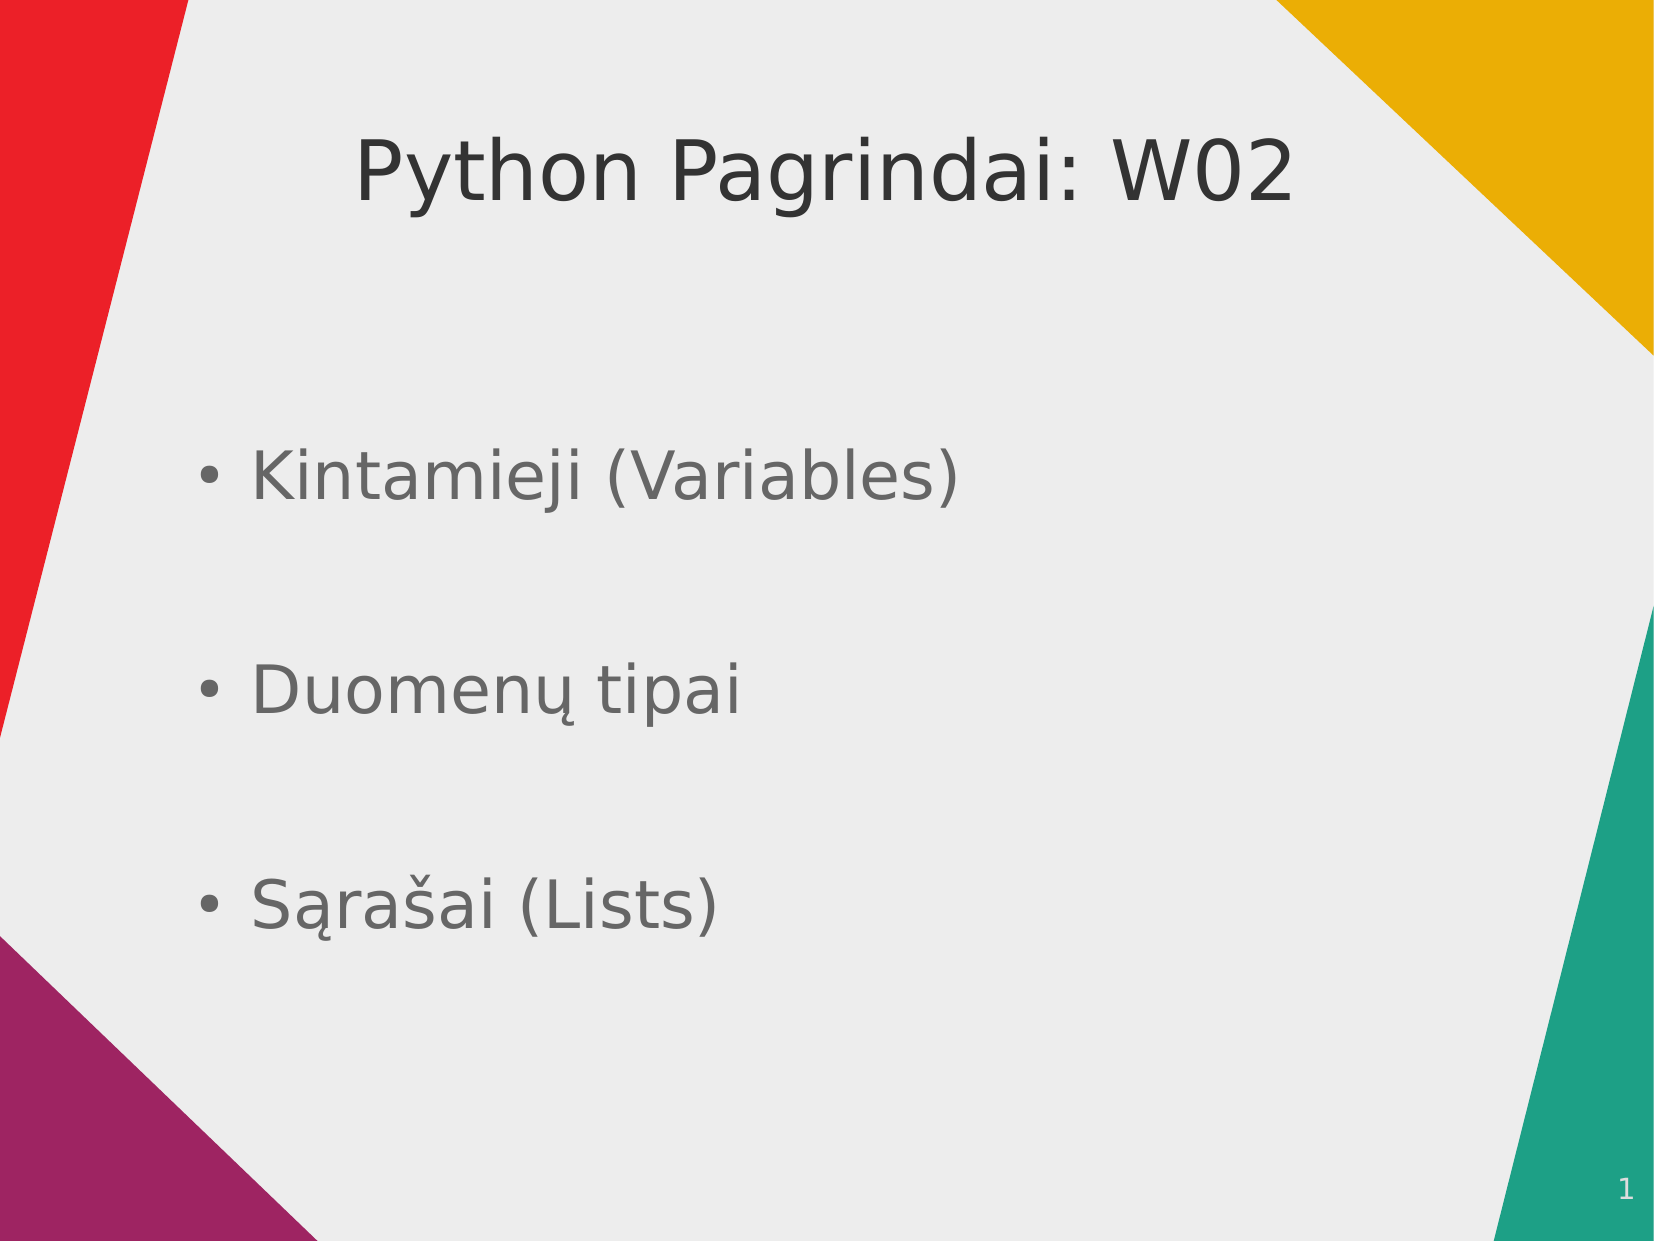

# Python Pagrindai: W02
Kintamieji (Variables)
Duomenų tipai
Sąrašai (Lists)
1